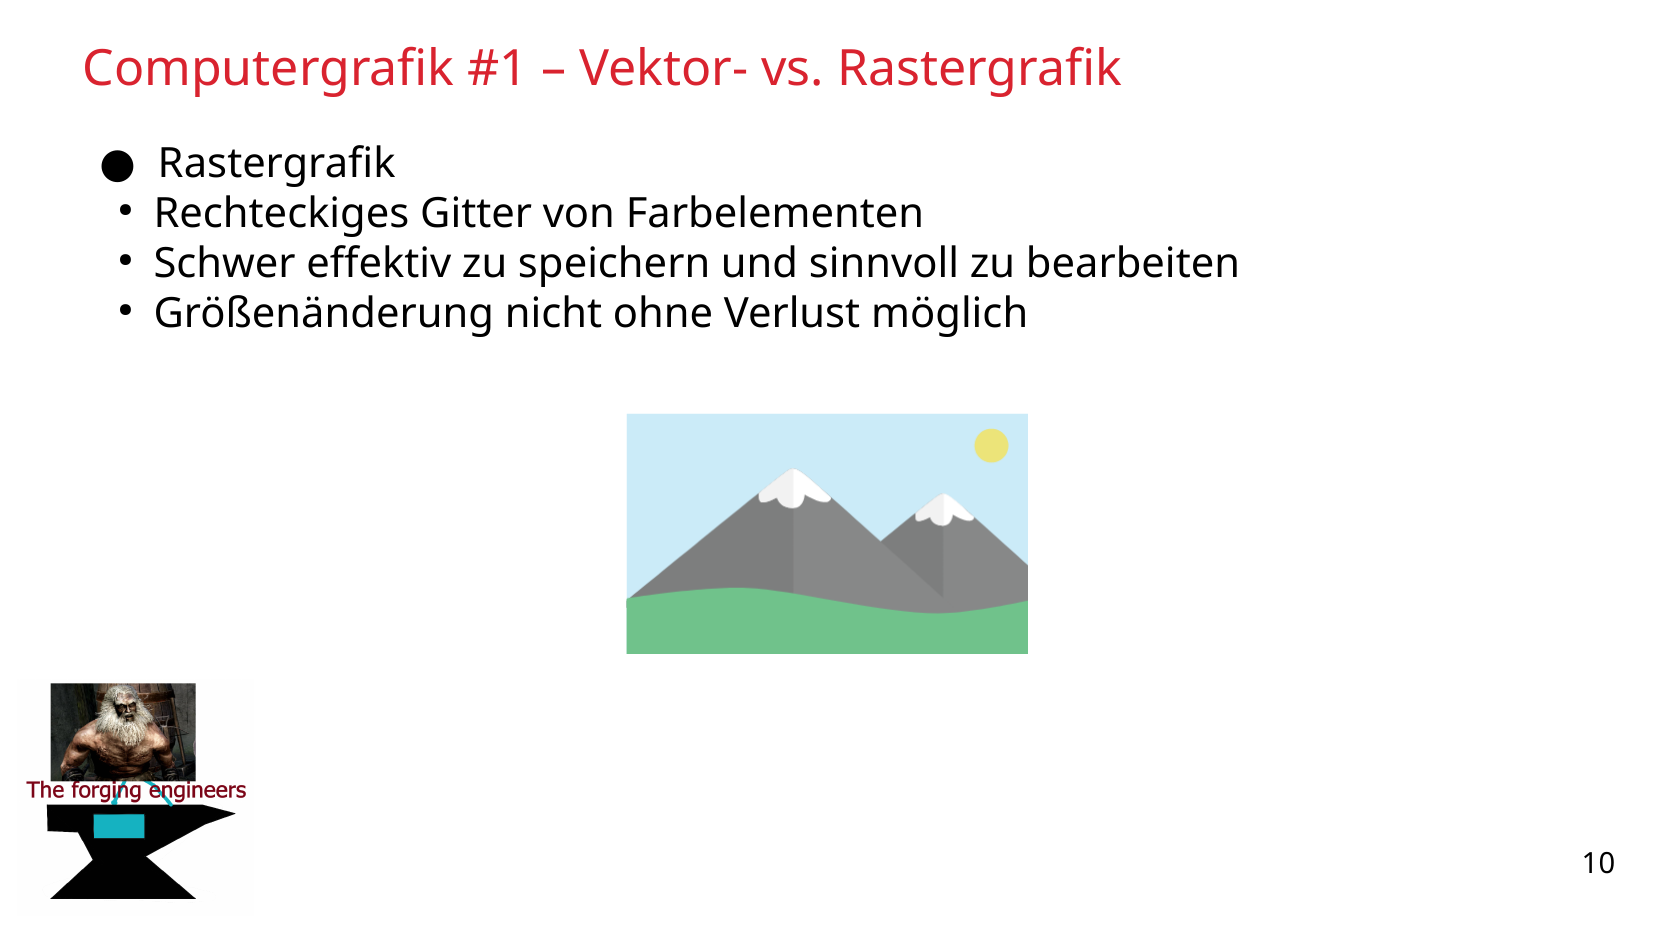

# Computergrafik #1 – Vektor- vs. Rastergrafik
Rastergrafik
Rechteckiges Gitter von Farbelementen
Schwer effektiv zu speichern und sinnvoll zu bearbeiten
Größenänderung nicht ohne Verlust möglich